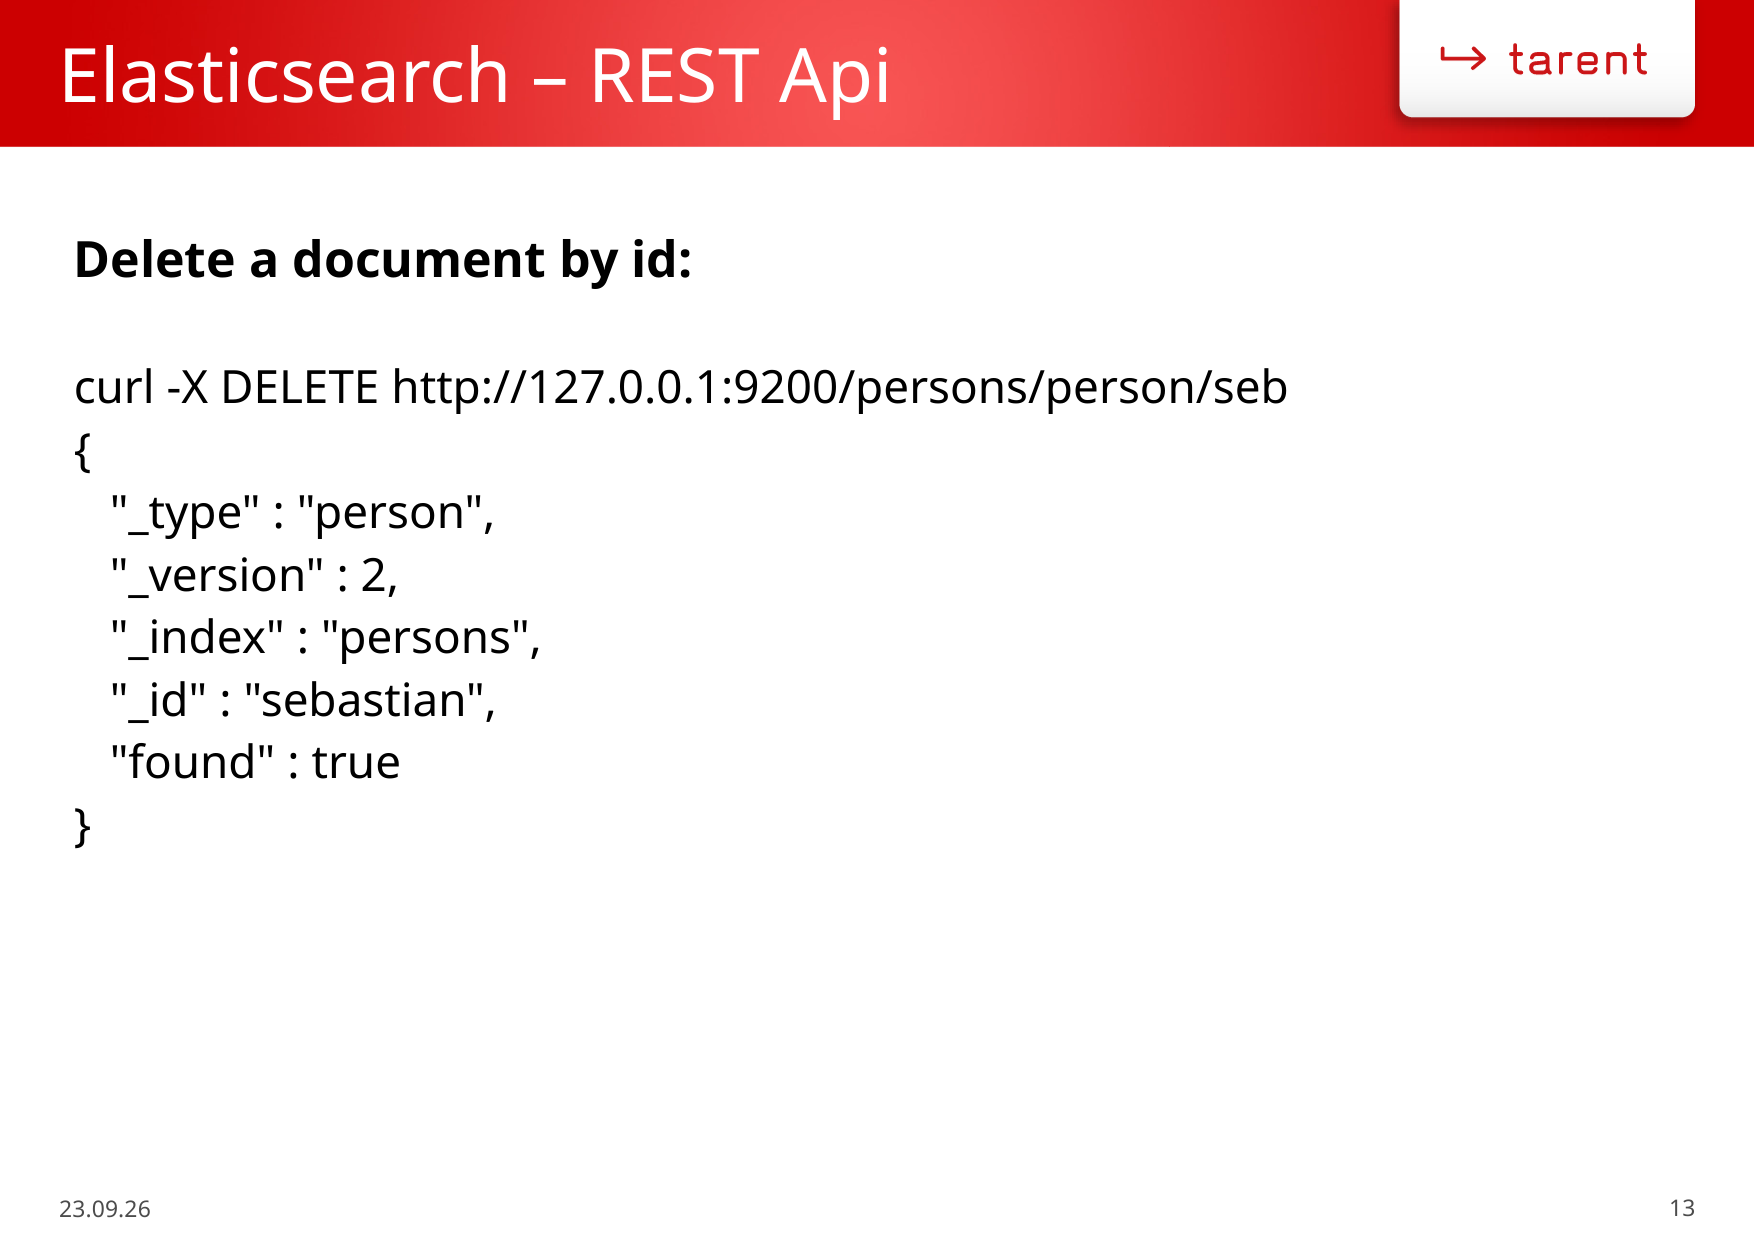

# Elasticsearch – REST Api
Delete a document by id:
curl -X DELETE http://127.0.0.1:9200/persons/person/seb
{
 "_type" : "person",
 "_version" : 2,
 "_index" : "persons",
 "_id" : "sebastian",
 "found" : true
}